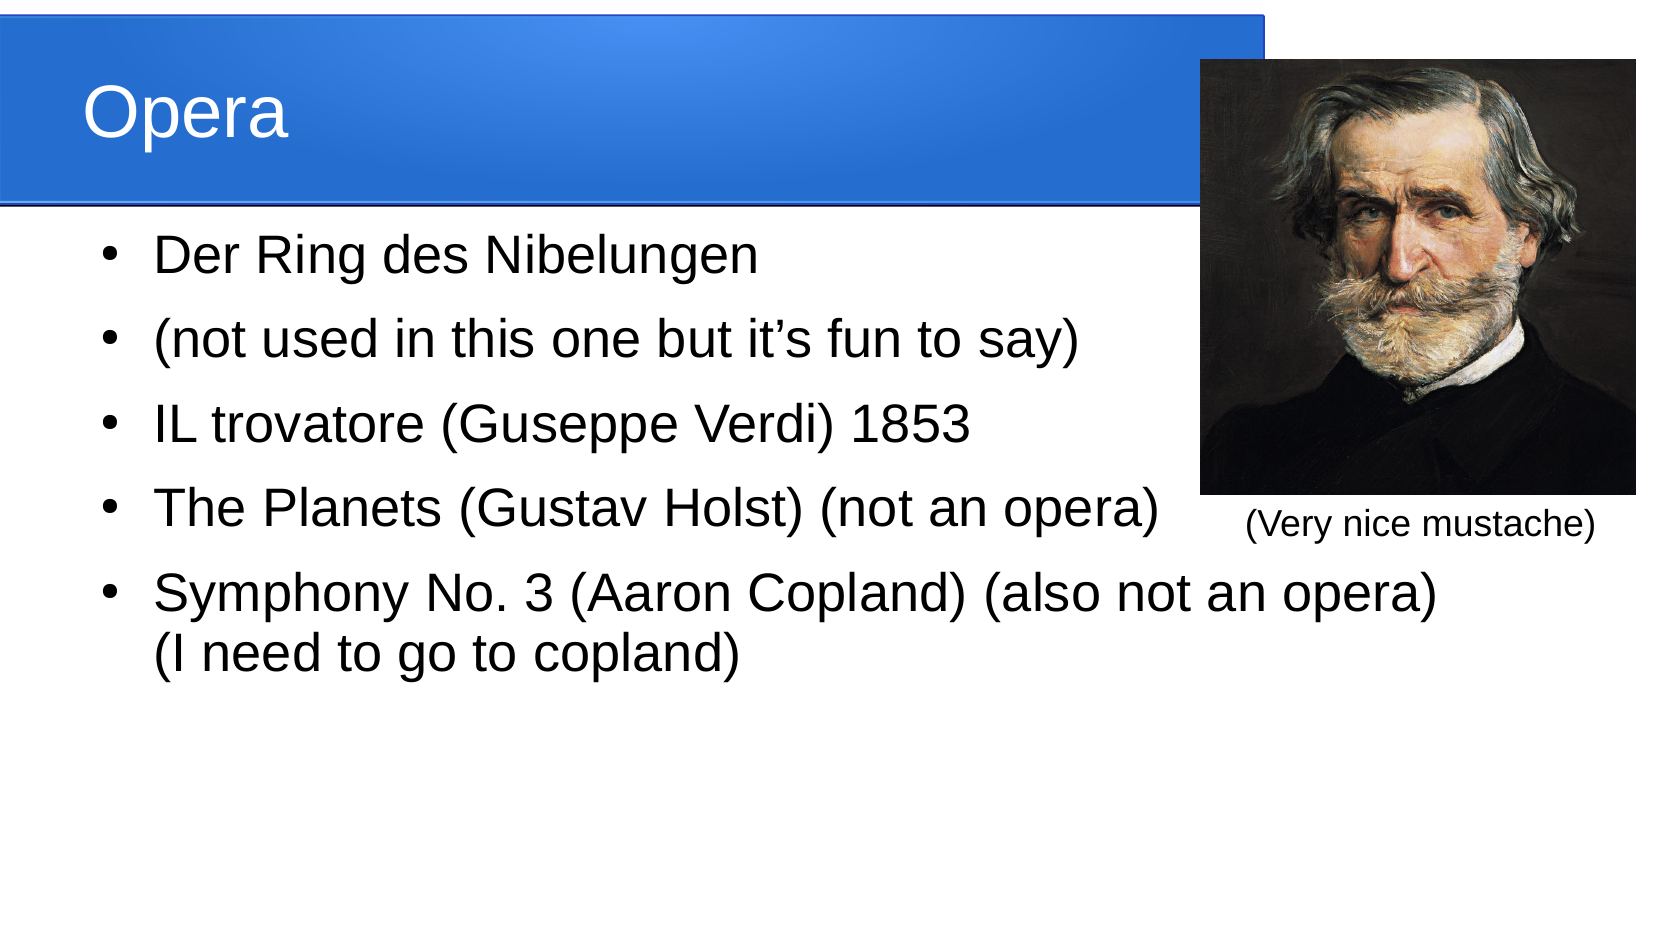

# Opera
Der Ring des Nibelungen
(not used in this one but it’s fun to say)
IL trovatore (Guseppe Verdi) 1853
The Planets (Gustav Holst) (not an opera)
Symphony No. 3 (Aaron Copland) (also not an opera) (I need to go to copland)
(Very nice mustache)